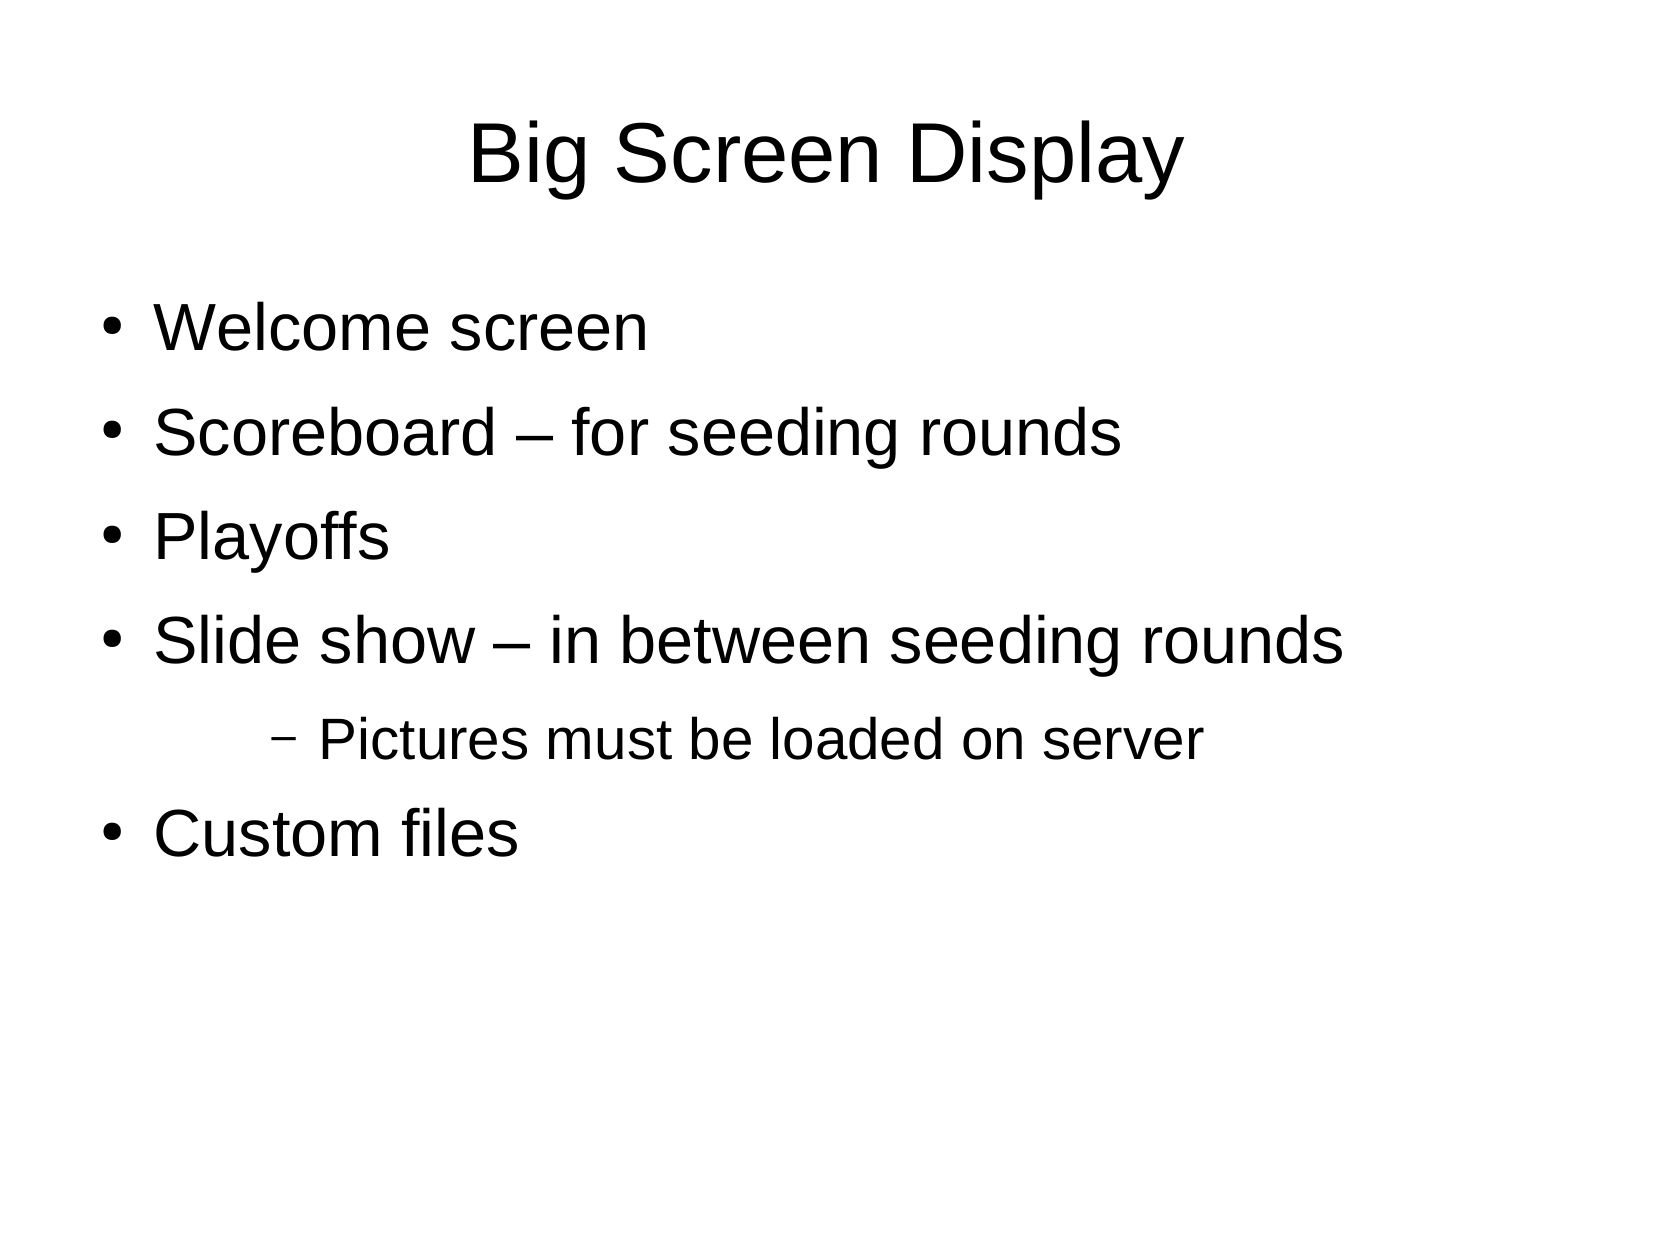

# Big Screen Display
Welcome screen
Scoreboard – for seeding rounds
Playoffs
Slide show – in between seeding rounds
Pictures must be loaded on server
Custom files